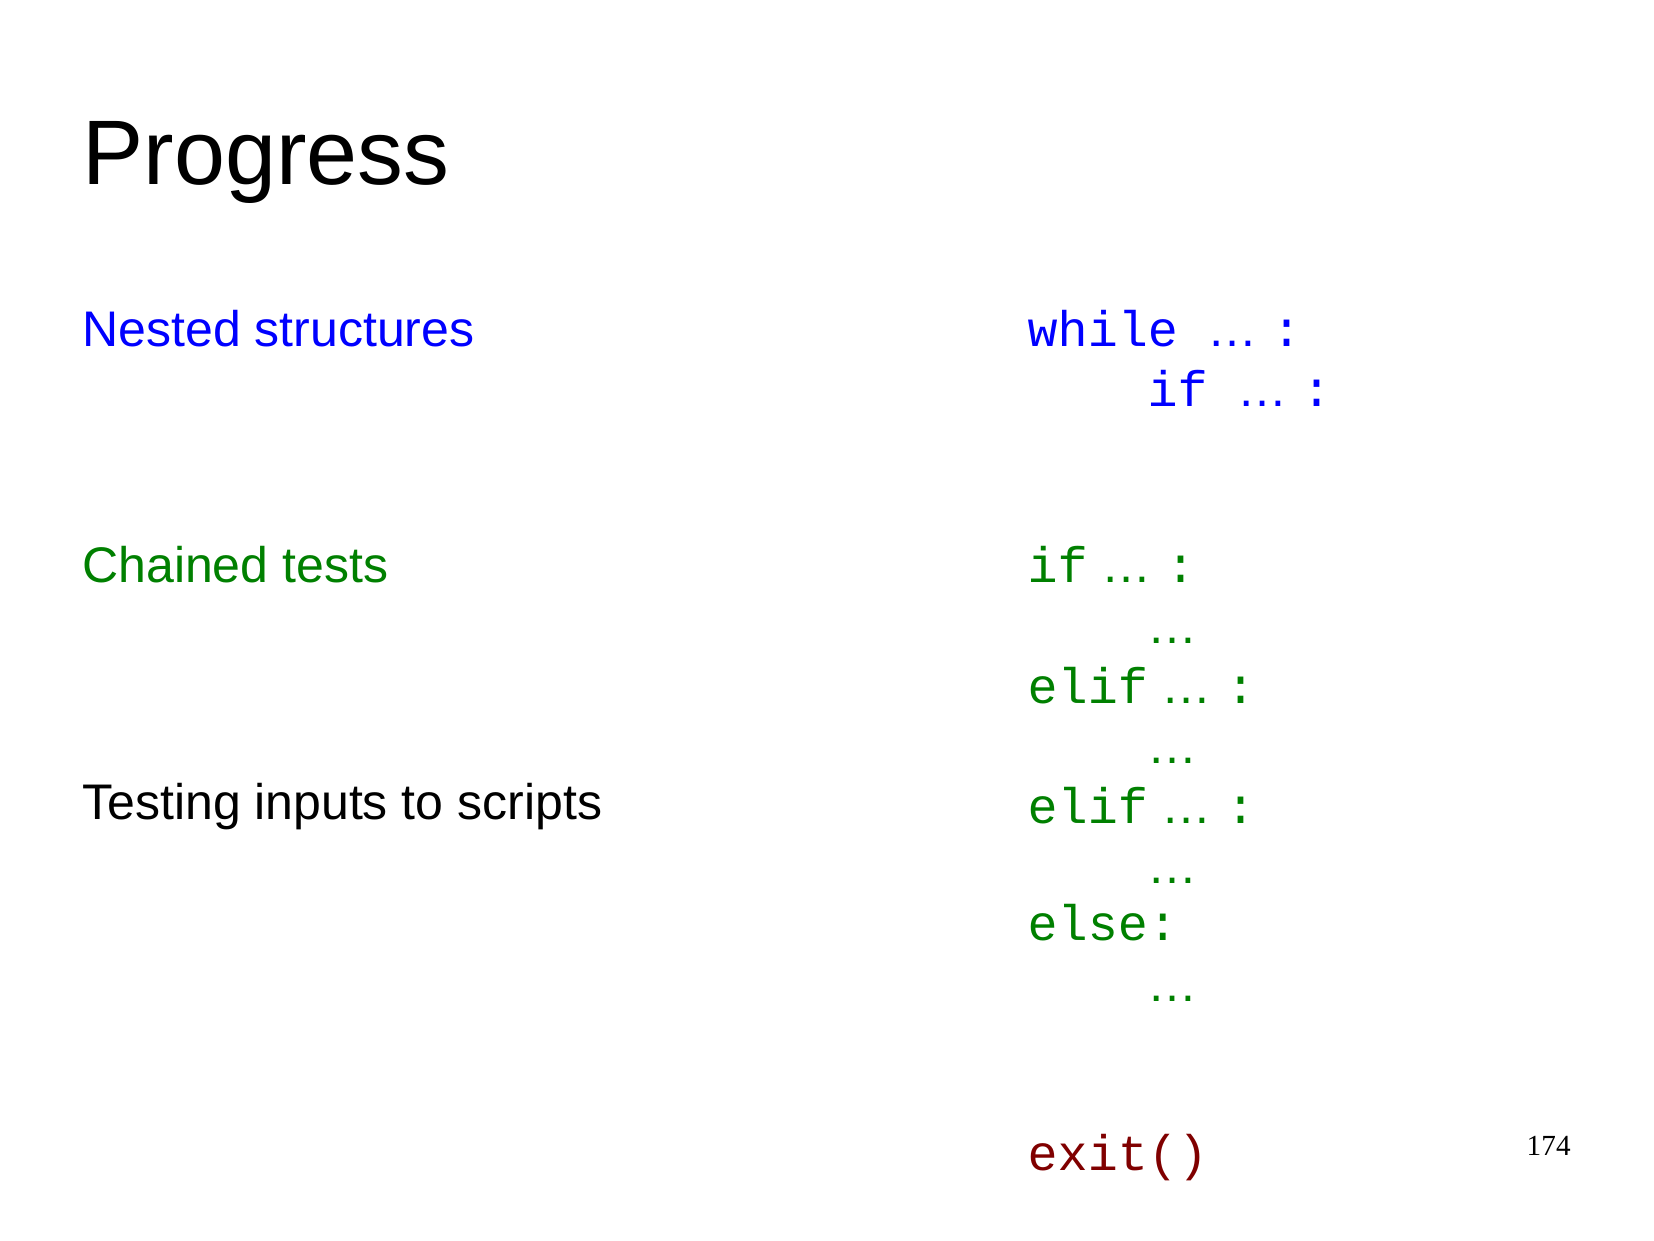

# Progress
Nested structures
while … :
 if … :
Chained tests
if … :
 …
elif … :
 …
elif … :
 …
else:
 …
Testing inputs to scripts
exit()
174